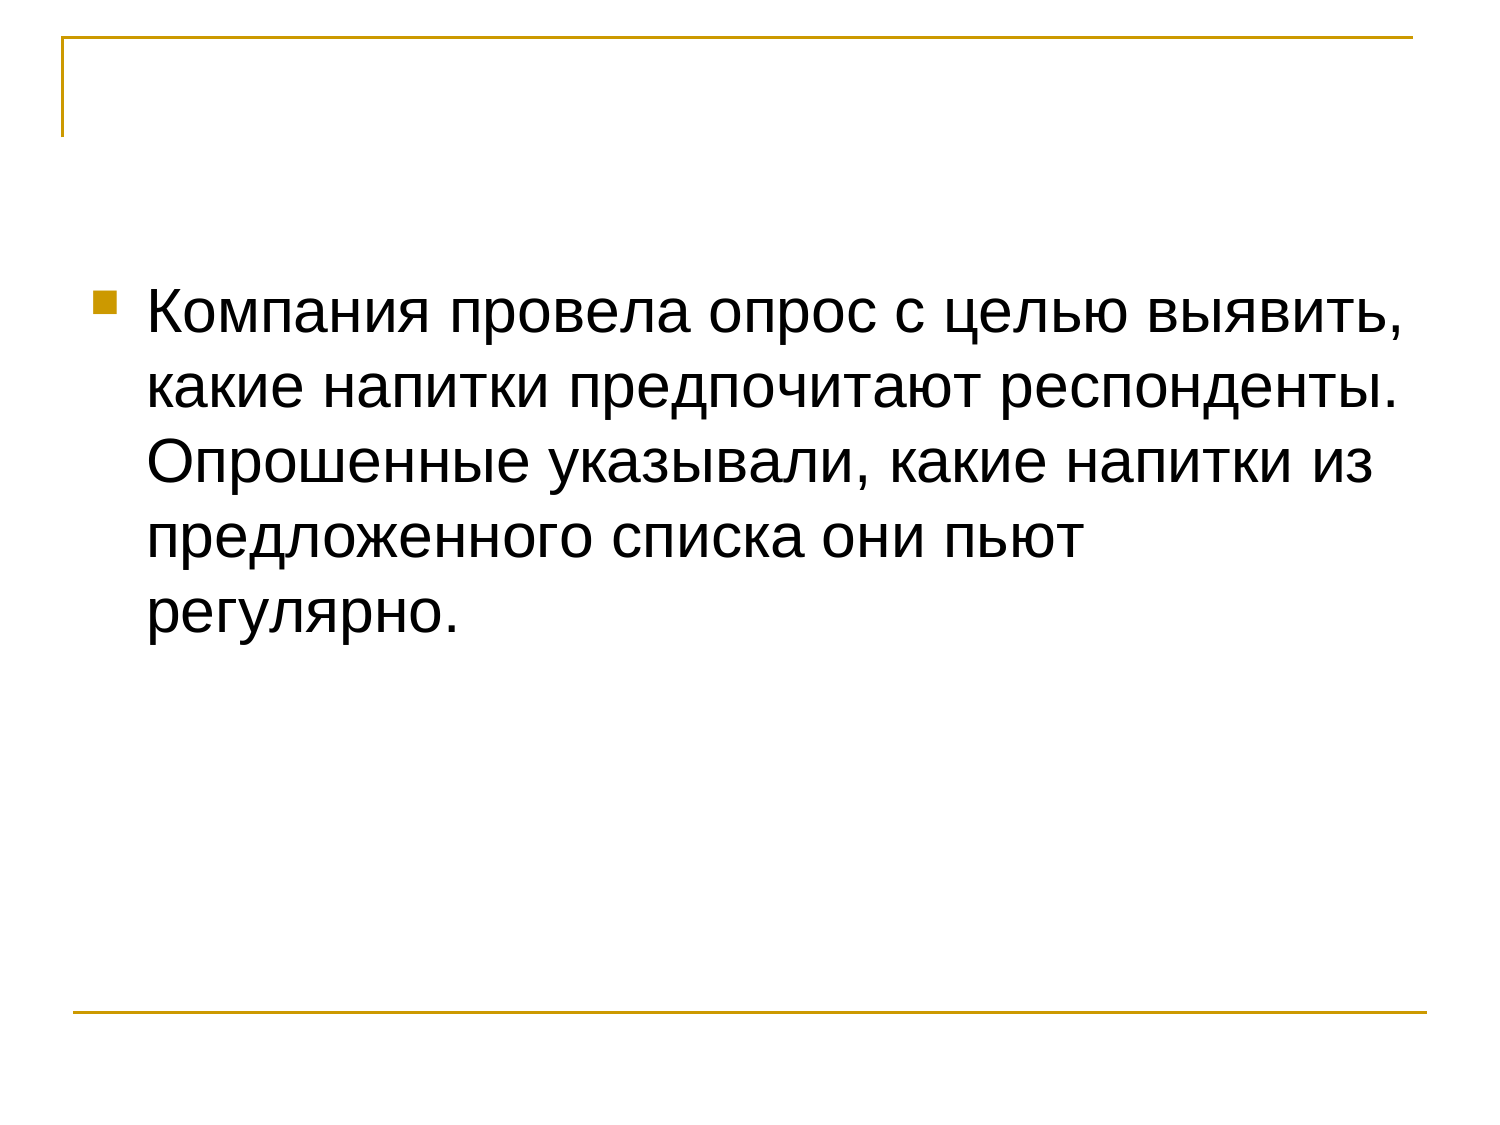

#
Компания провела опрос с целью выявить, какие напитки предпочитают респонденты. Опрошенные указывали, какие напитки из предложенного списка они пьют регулярно.